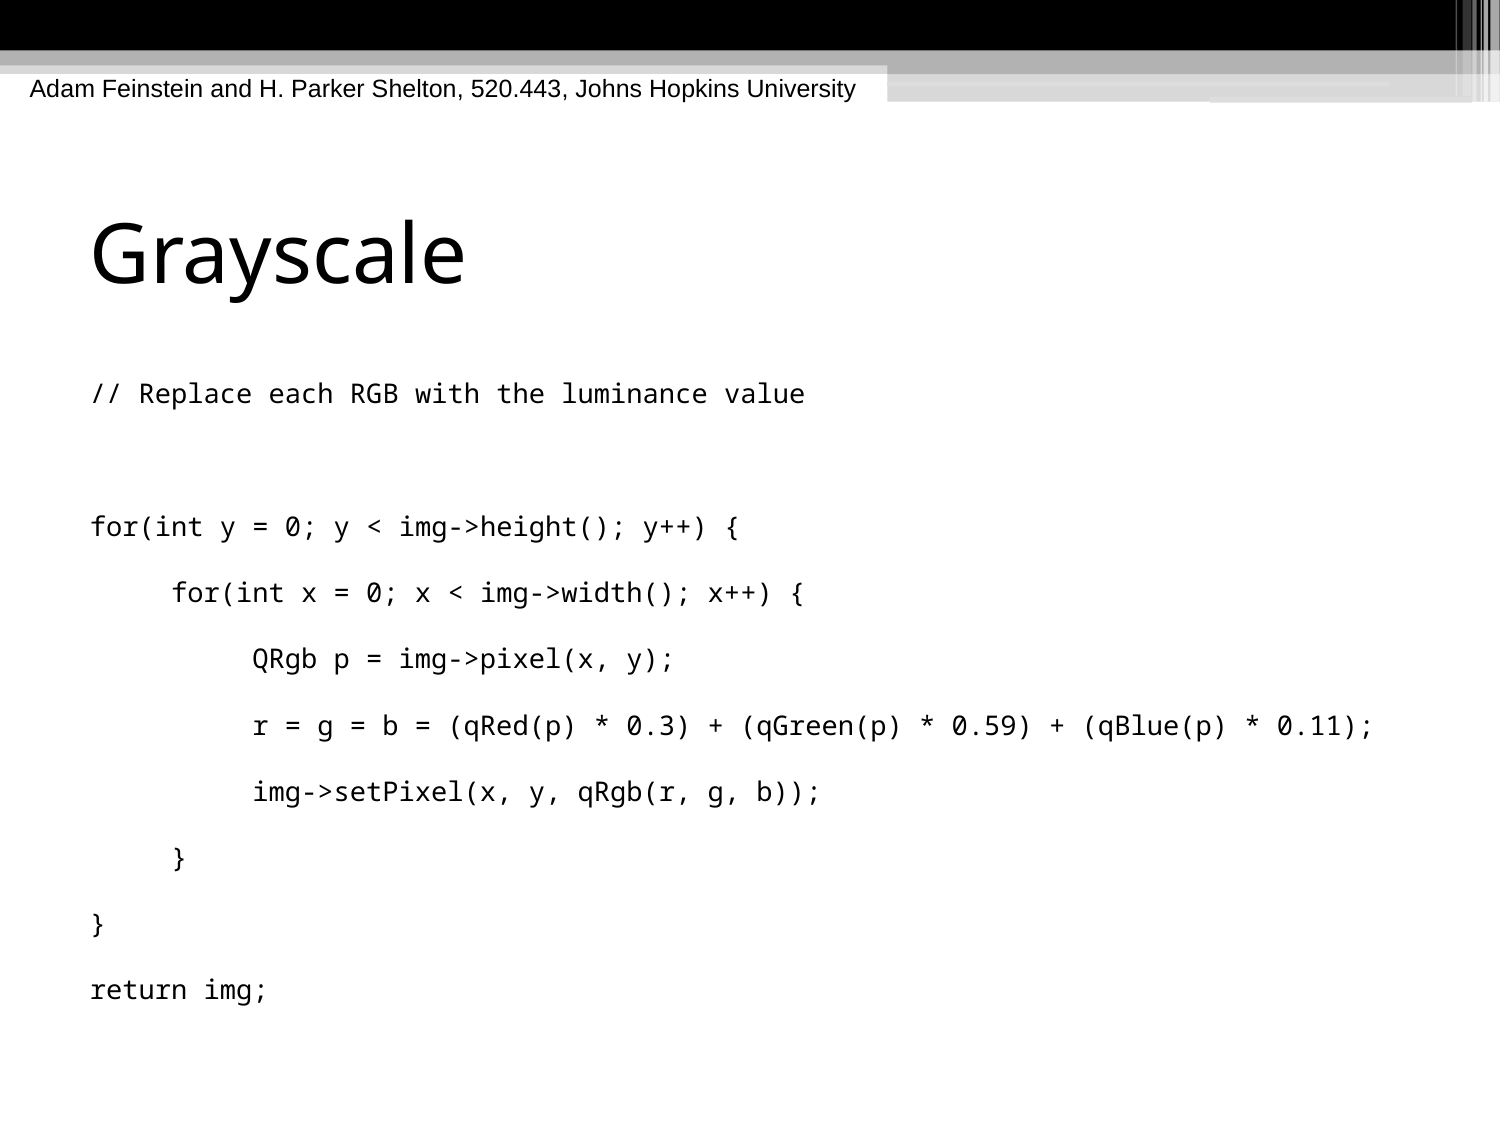

Adam Feinstein and H. Parker Shelton, 520.443, Johns Hopkins University
# Grayscale
// Replace each RGB with the luminance value
for(int y = 0; y < img->height(); y++) {
 for(int x = 0; x < img->width(); x++) {
 QRgb p = img->pixel(x, y);
 r = g = b = (qRed(p) * 0.3) + (qGreen(p) * 0.59) + (qBlue(p) * 0.11);
 img->setPixel(x, y, qRgb(r, g, b));
 }
}
return img;